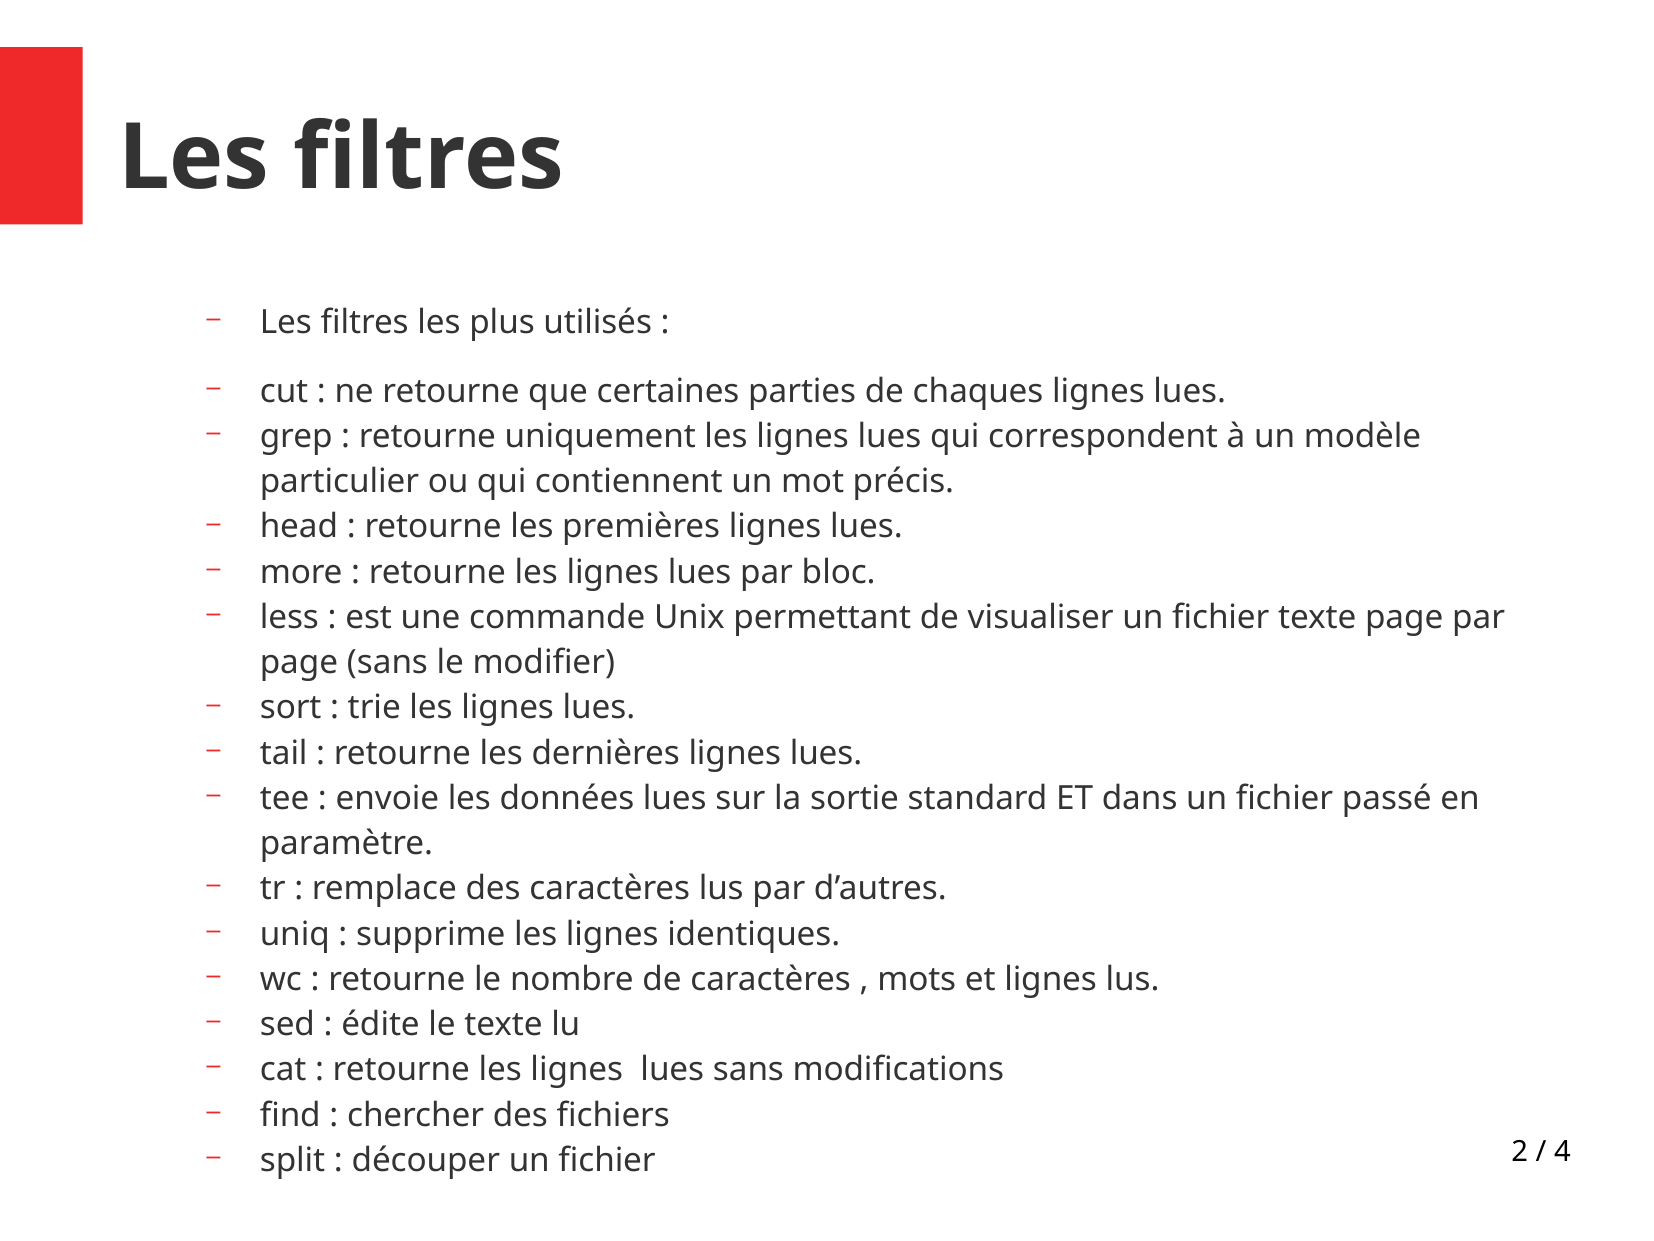

# Les filtres
Les filtres les plus utilisés :
cut : ne retourne que certaines parties de chaques lignes lues.
grep : retourne uniquement les lignes lues qui correspondent à un modèle particulier ou qui contiennent un mot précis.
head : retourne les premières lignes lues.
more : retourne les lignes lues par bloc.
less : est une commande Unix permettant de visualiser un fichier texte page par page (sans le modifier)
sort : trie les lignes lues.
tail : retourne les dernières lignes lues.
tee : envoie les données lues sur la sortie standard ET dans un fichier passé en paramètre.
tr : remplace des caractères lus par d’autres.
uniq : supprime les lignes identiques.
wc : retourne le nombre de caractères , mots et lignes lus.
sed : édite le texte lu
cat : retourne les lignes lues sans modifications
find : chercher des fichiers
split : découper un fichier
2